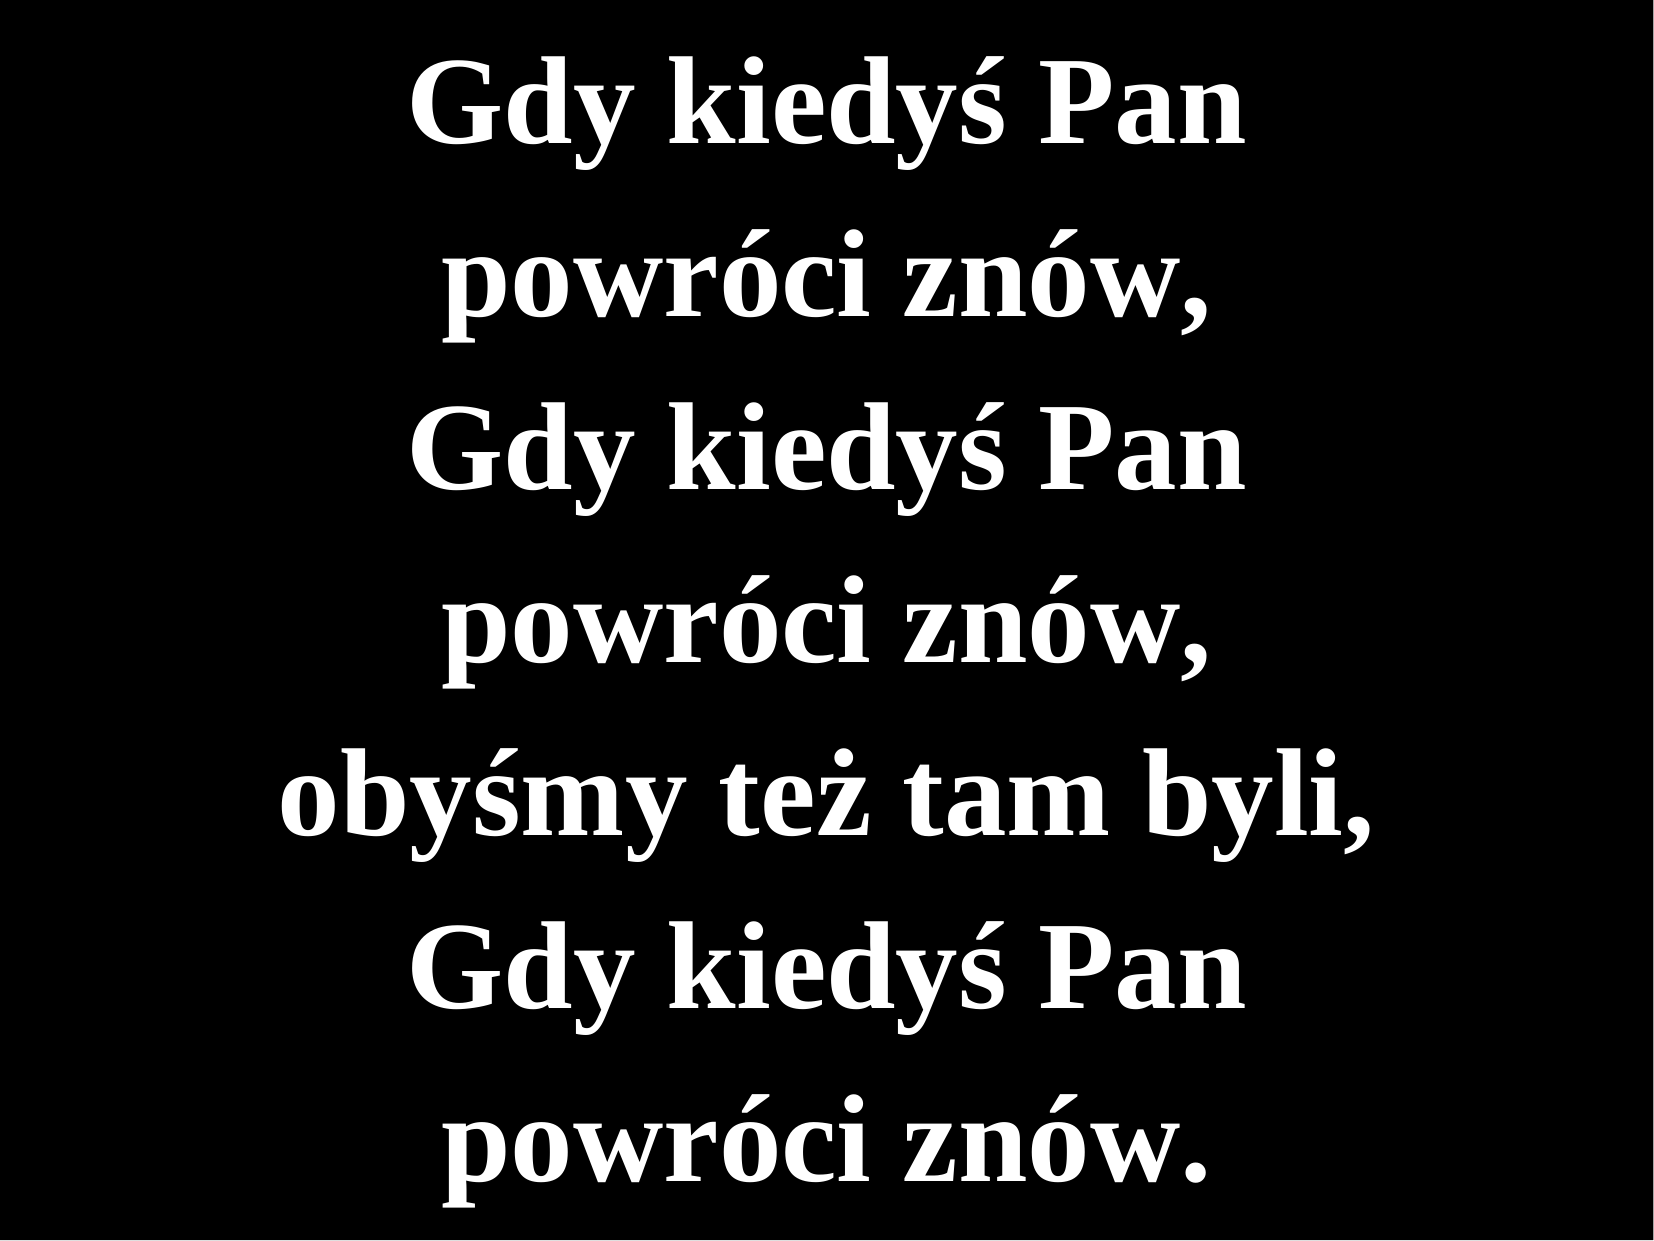

# Gdy kiedyś Pan ppp powróci znów, ppp Gdy kiedyś Pan ppp powróci znów, ppp obyśmy też tam byli, ppp Gdy kiedyś Pan ppp powróci znów.